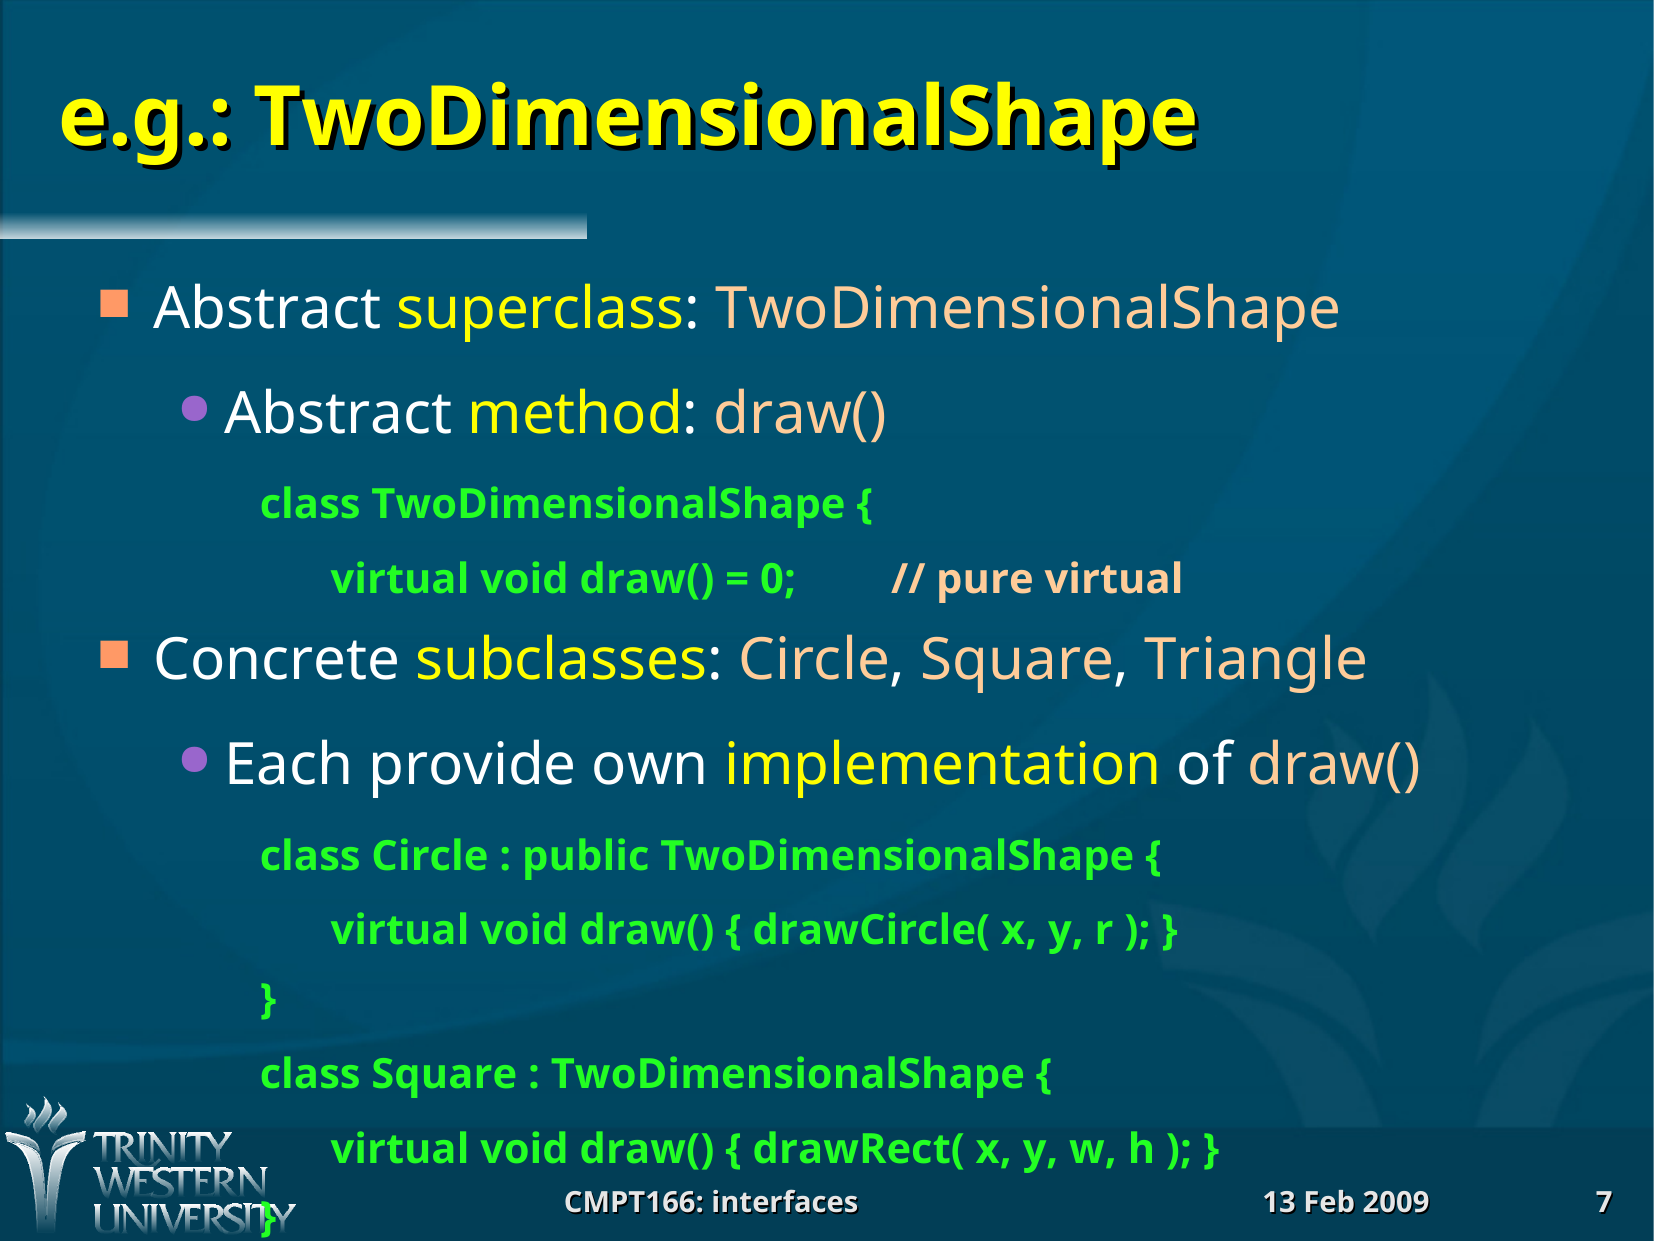

# e.g.: TwoDimensionalShape
Abstract superclass: TwoDimensionalShape
Abstract method: draw()
class TwoDimensionalShape {
virtual void draw() = 0;		// pure virtual
Concrete subclasses: Circle, Square, Triangle
Each provide own implementation of draw()
class Circle : public TwoDimensionalShape {
virtual void draw() { drawCircle( x, y, r ); }
}
class Square : TwoDimensionalShape {
virtual void draw() { drawRect( x, y, w, h ); }
}
CMPT166: interfaces
13 Feb 2009
7